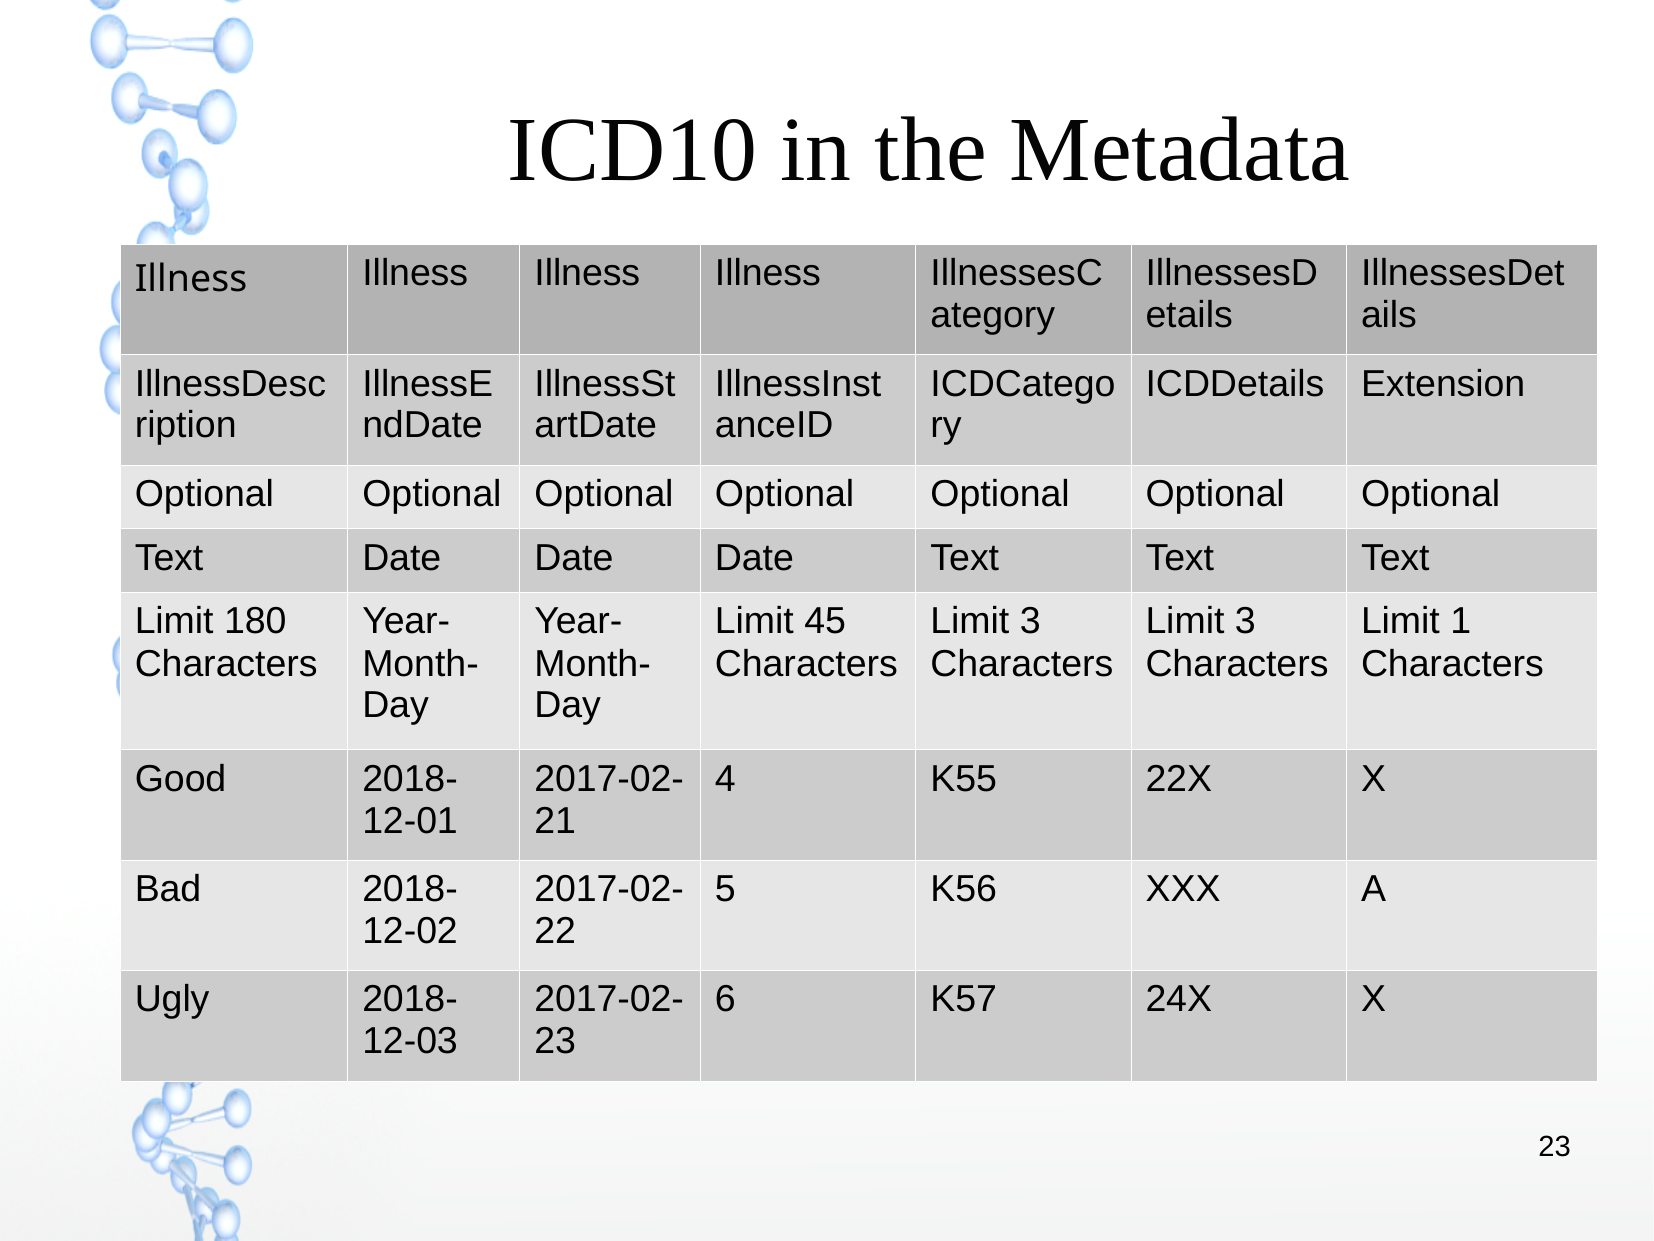

# ICD10 in the Metadata
| Illness | Illness | Illness | Illness | IllnessesCategory | IllnessesDetails | IllnessesDetails |
| --- | --- | --- | --- | --- | --- | --- |
| IllnessDescription | IllnessEndDate | IllnessStartDate | IllnessInstanceID | ICDCategory | ICDDetails | Extension |
| Optional | Optional | Optional | Optional | Optional | Optional | Optional |
| Text | Date | Date | Date | Text | Text | Text |
| Limit 180 Characters | Year-Month-Day | Year-Month-Day | Limit 45 Characters | Limit 3 Characters | Limit 3 Characters | Limit 1 Characters |
| Good | 2018-12-01 | 2017-02-21 | 4 | K55 | 22X | X |
| Bad | 2018-12-02 | 2017-02-22 | 5 | K56 | XXX | A |
| Ugly | 2018-12-03 | 2017-02-23 | 6 | K57 | 24X | X |
23